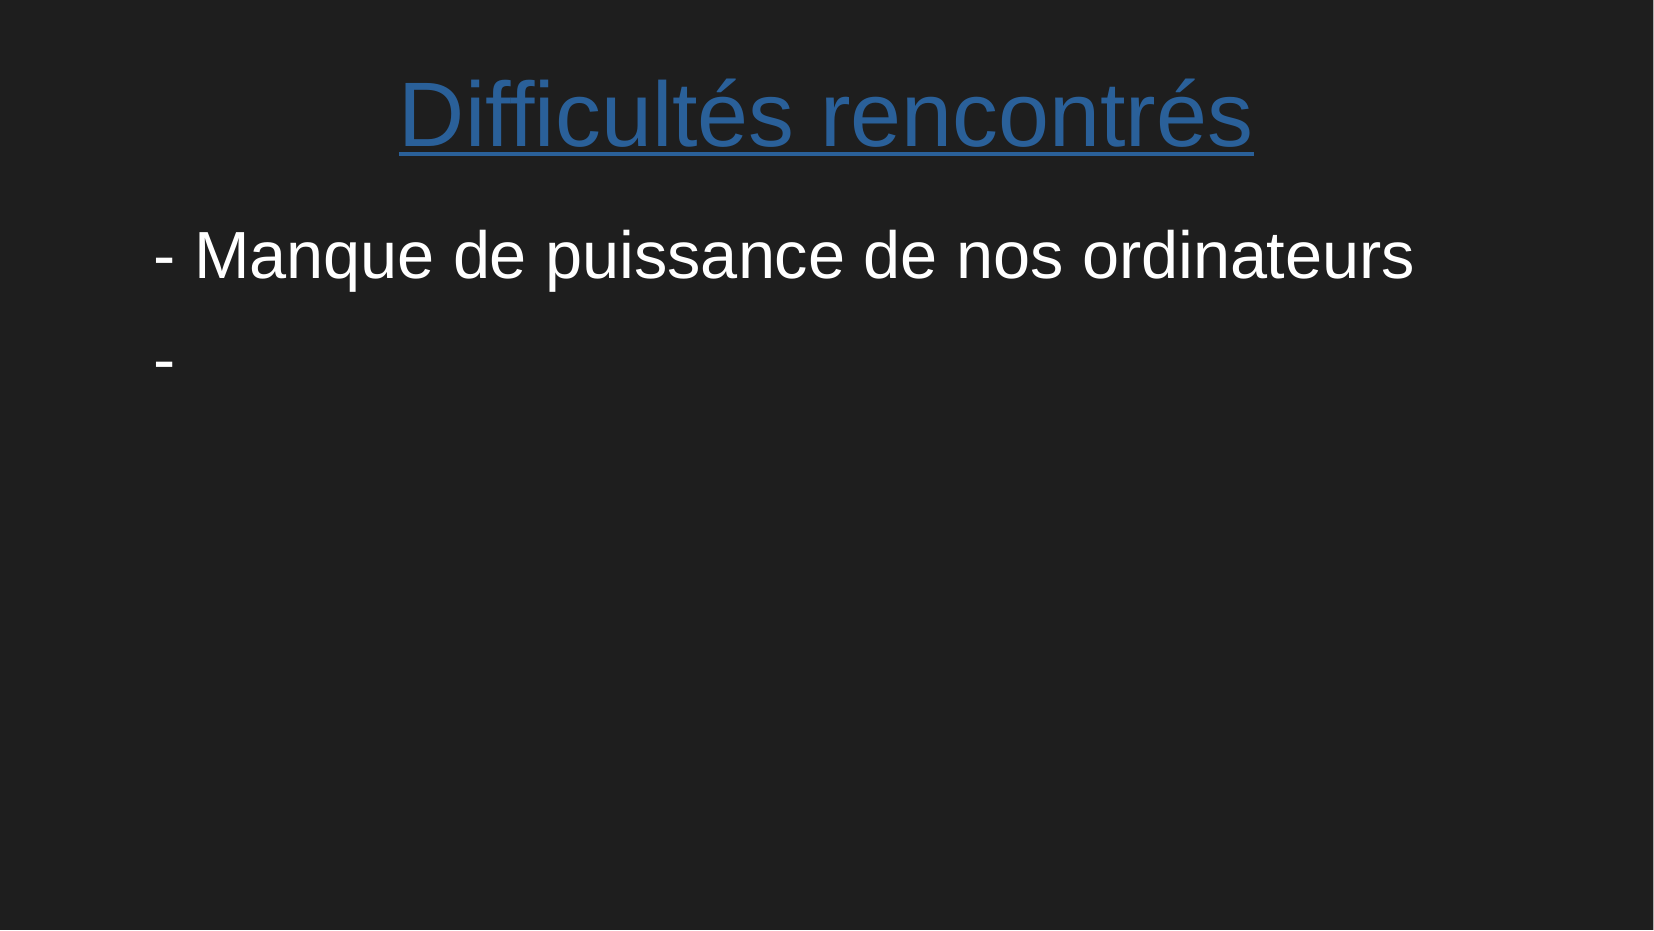

# Difficultés rencontrés
- Manque de puissance de nos ordinateurs
-